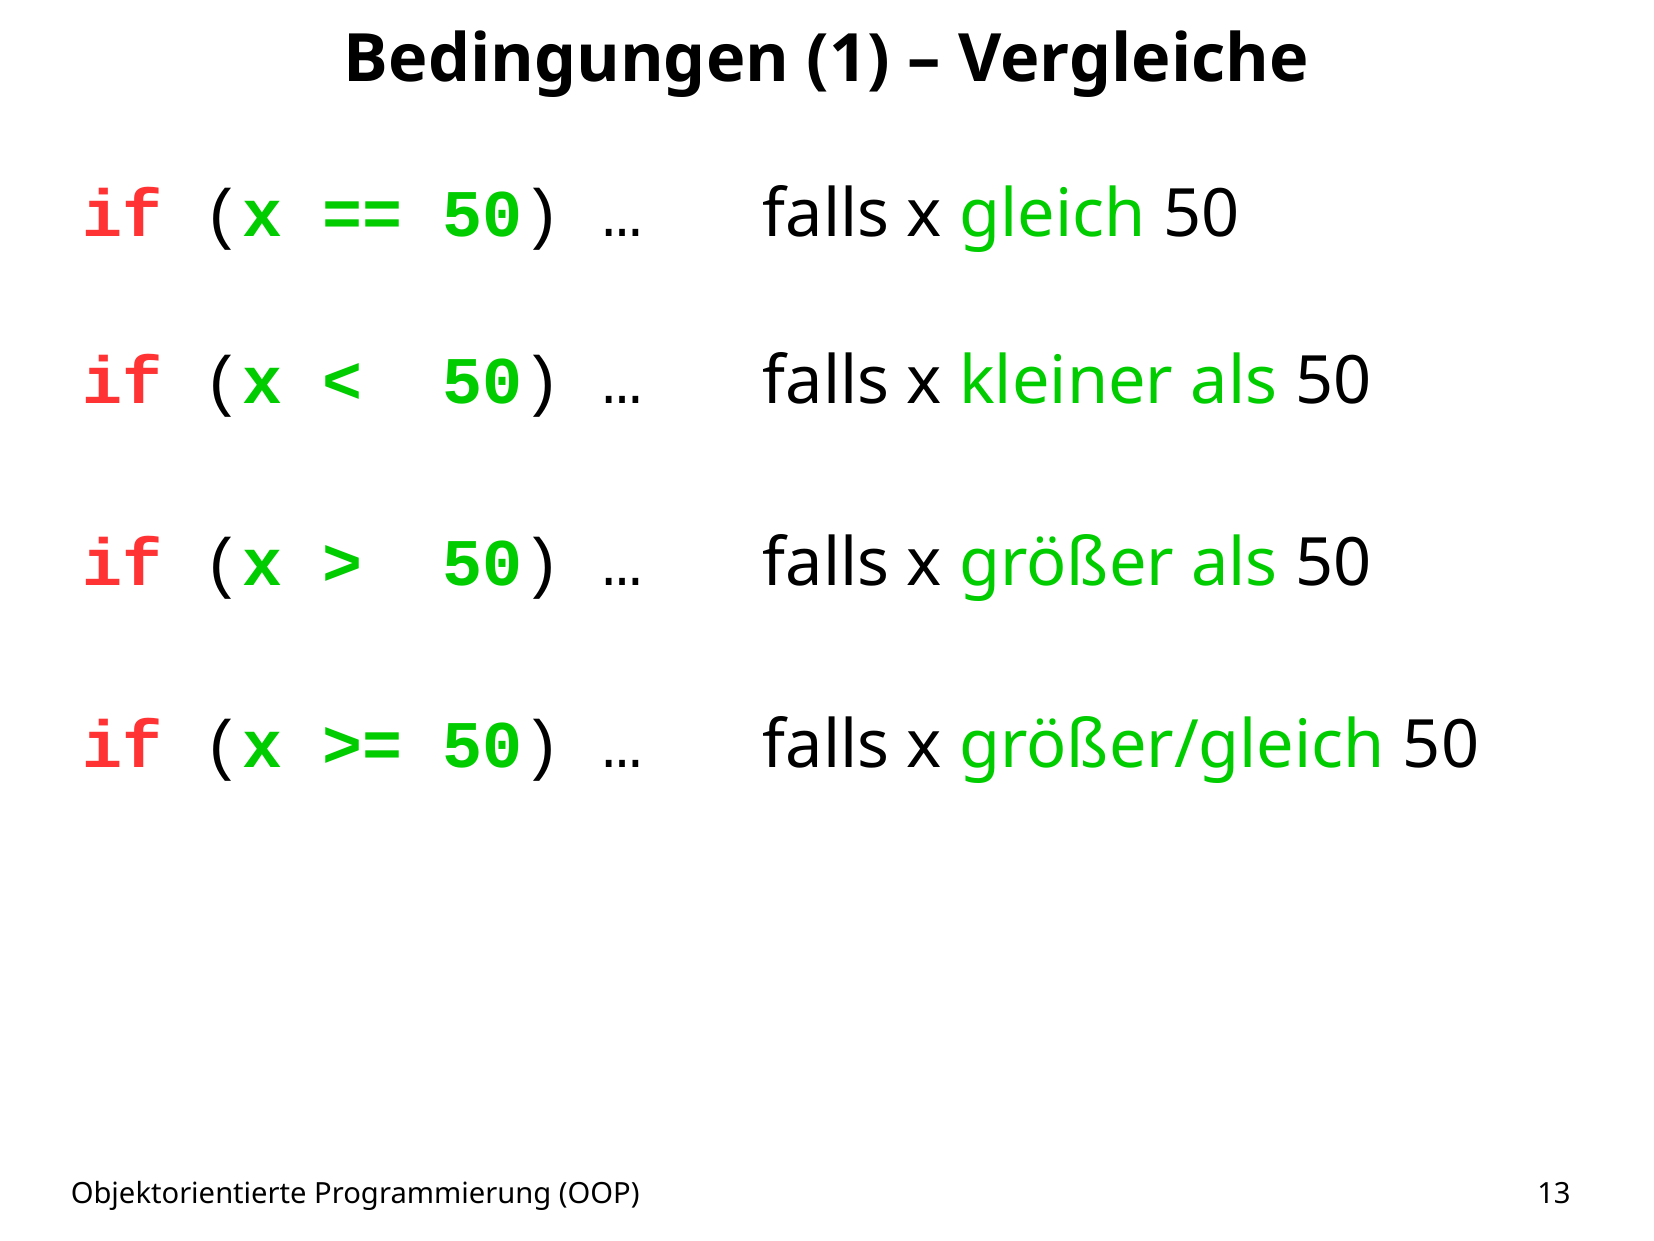

# Bedingungen (1) – Vergleiche
if (x == 50) … falls x gleich 50
if (x < 50) … falls x kleiner als 50
if (x > 50) … falls x größer als 50
if (x >= 50) … falls x größer/gleich 50
Objektorientierte Programmierung (OOP)
13